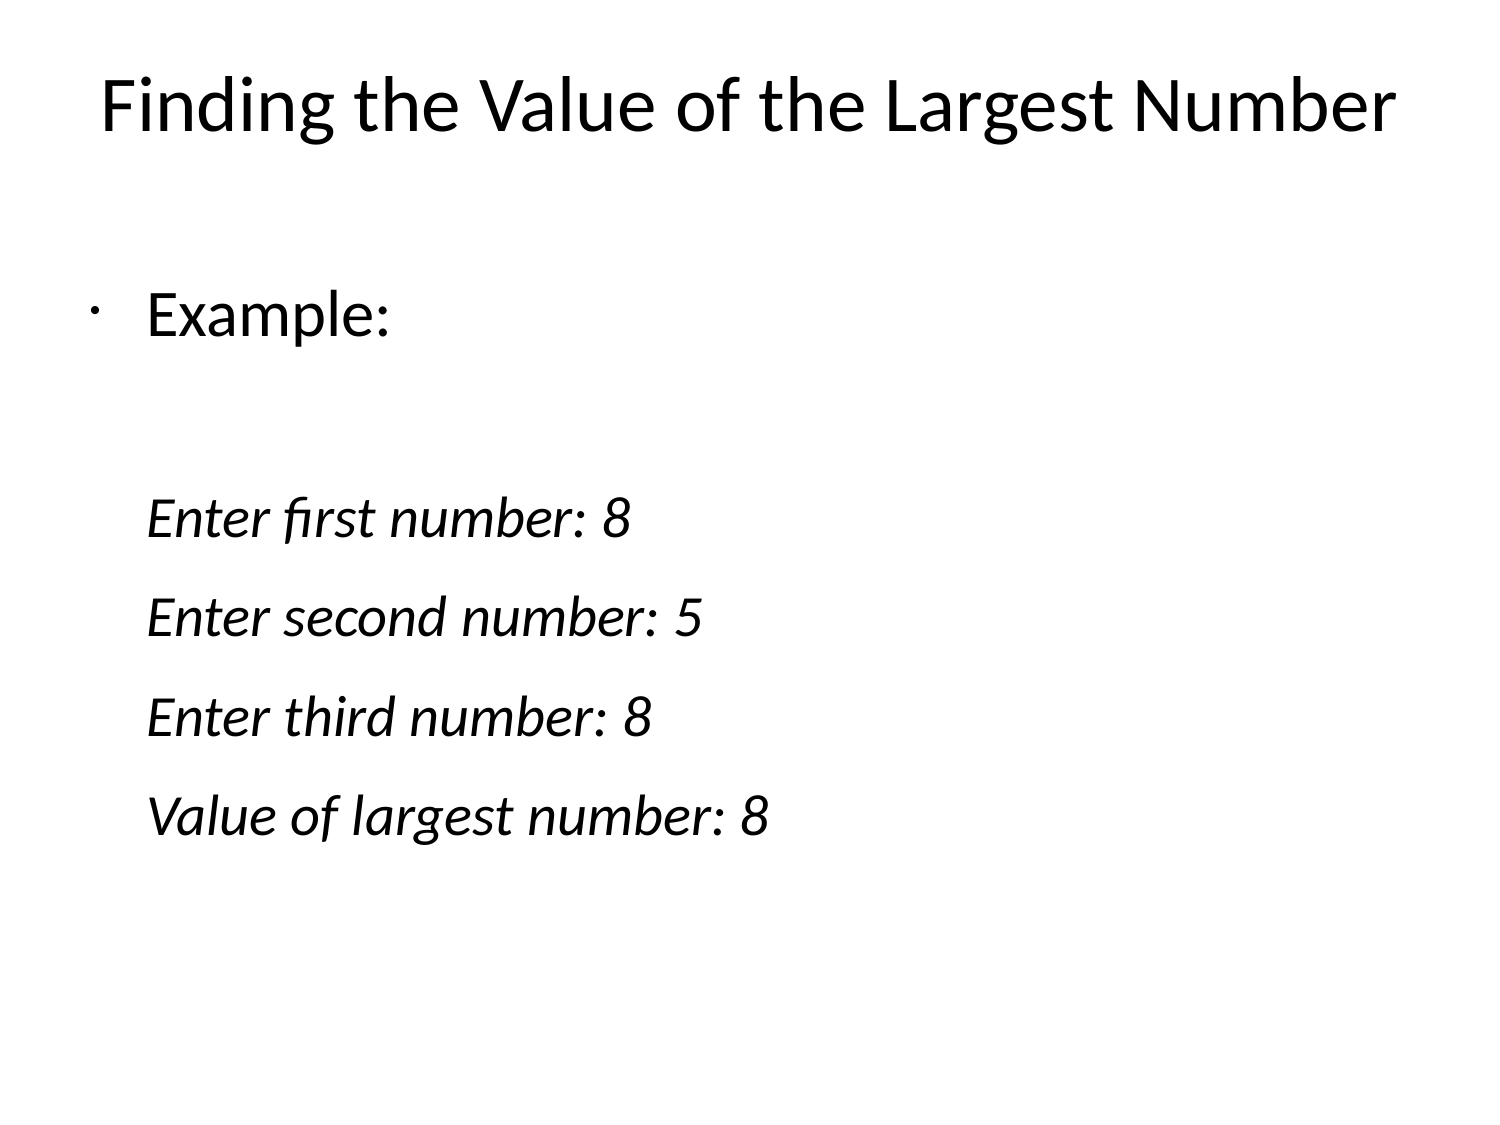

# Finding the Value of the Largest Number
Example:
Enter first number: 8
Enter second number: 5
Enter third number: 8
Value of largest number: 8